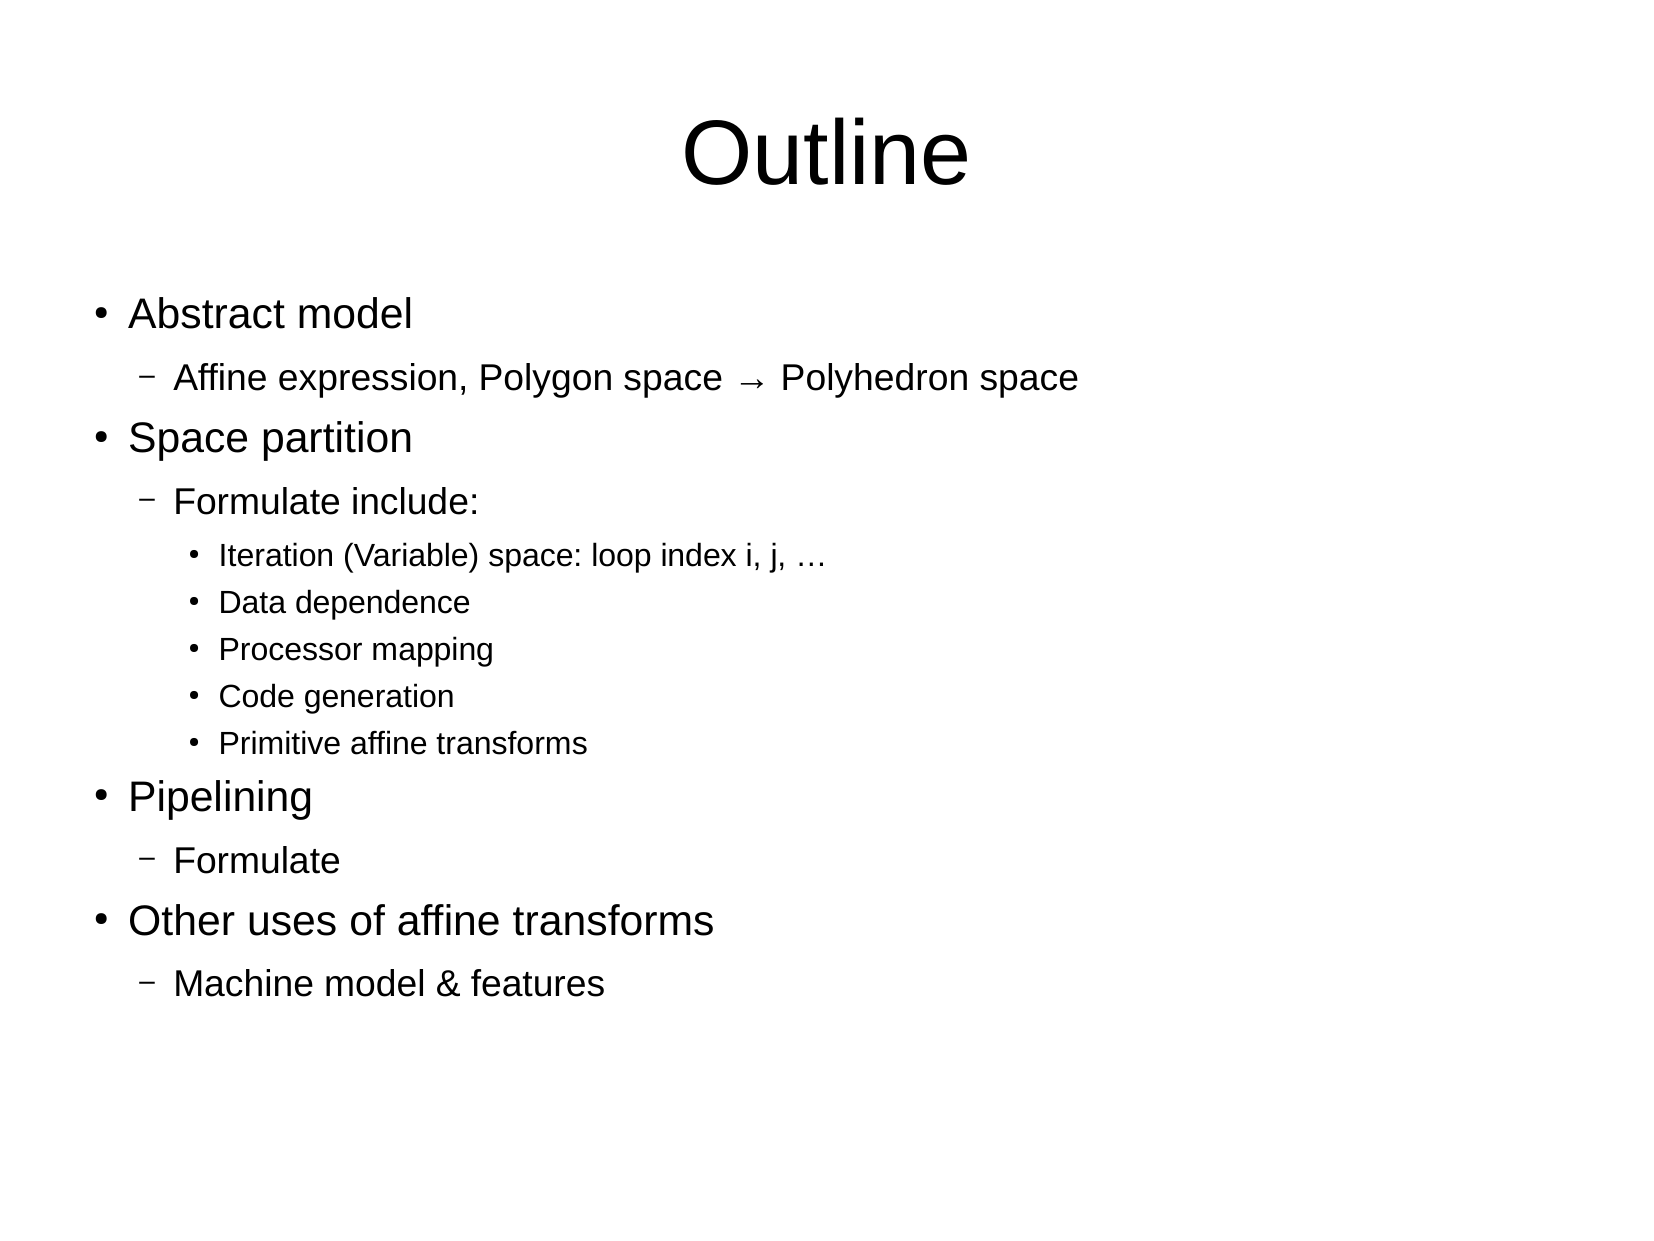

# Outline
Abstract model
Affine expression, Polygon space → Polyhedron space
Space partition
Formulate include:
Iteration (Variable) space: loop index i, j, …
Data dependence
Processor mapping
Code generation
Primitive affine transforms
Pipelining
Formulate
Other uses of affine transforms
Machine model & features